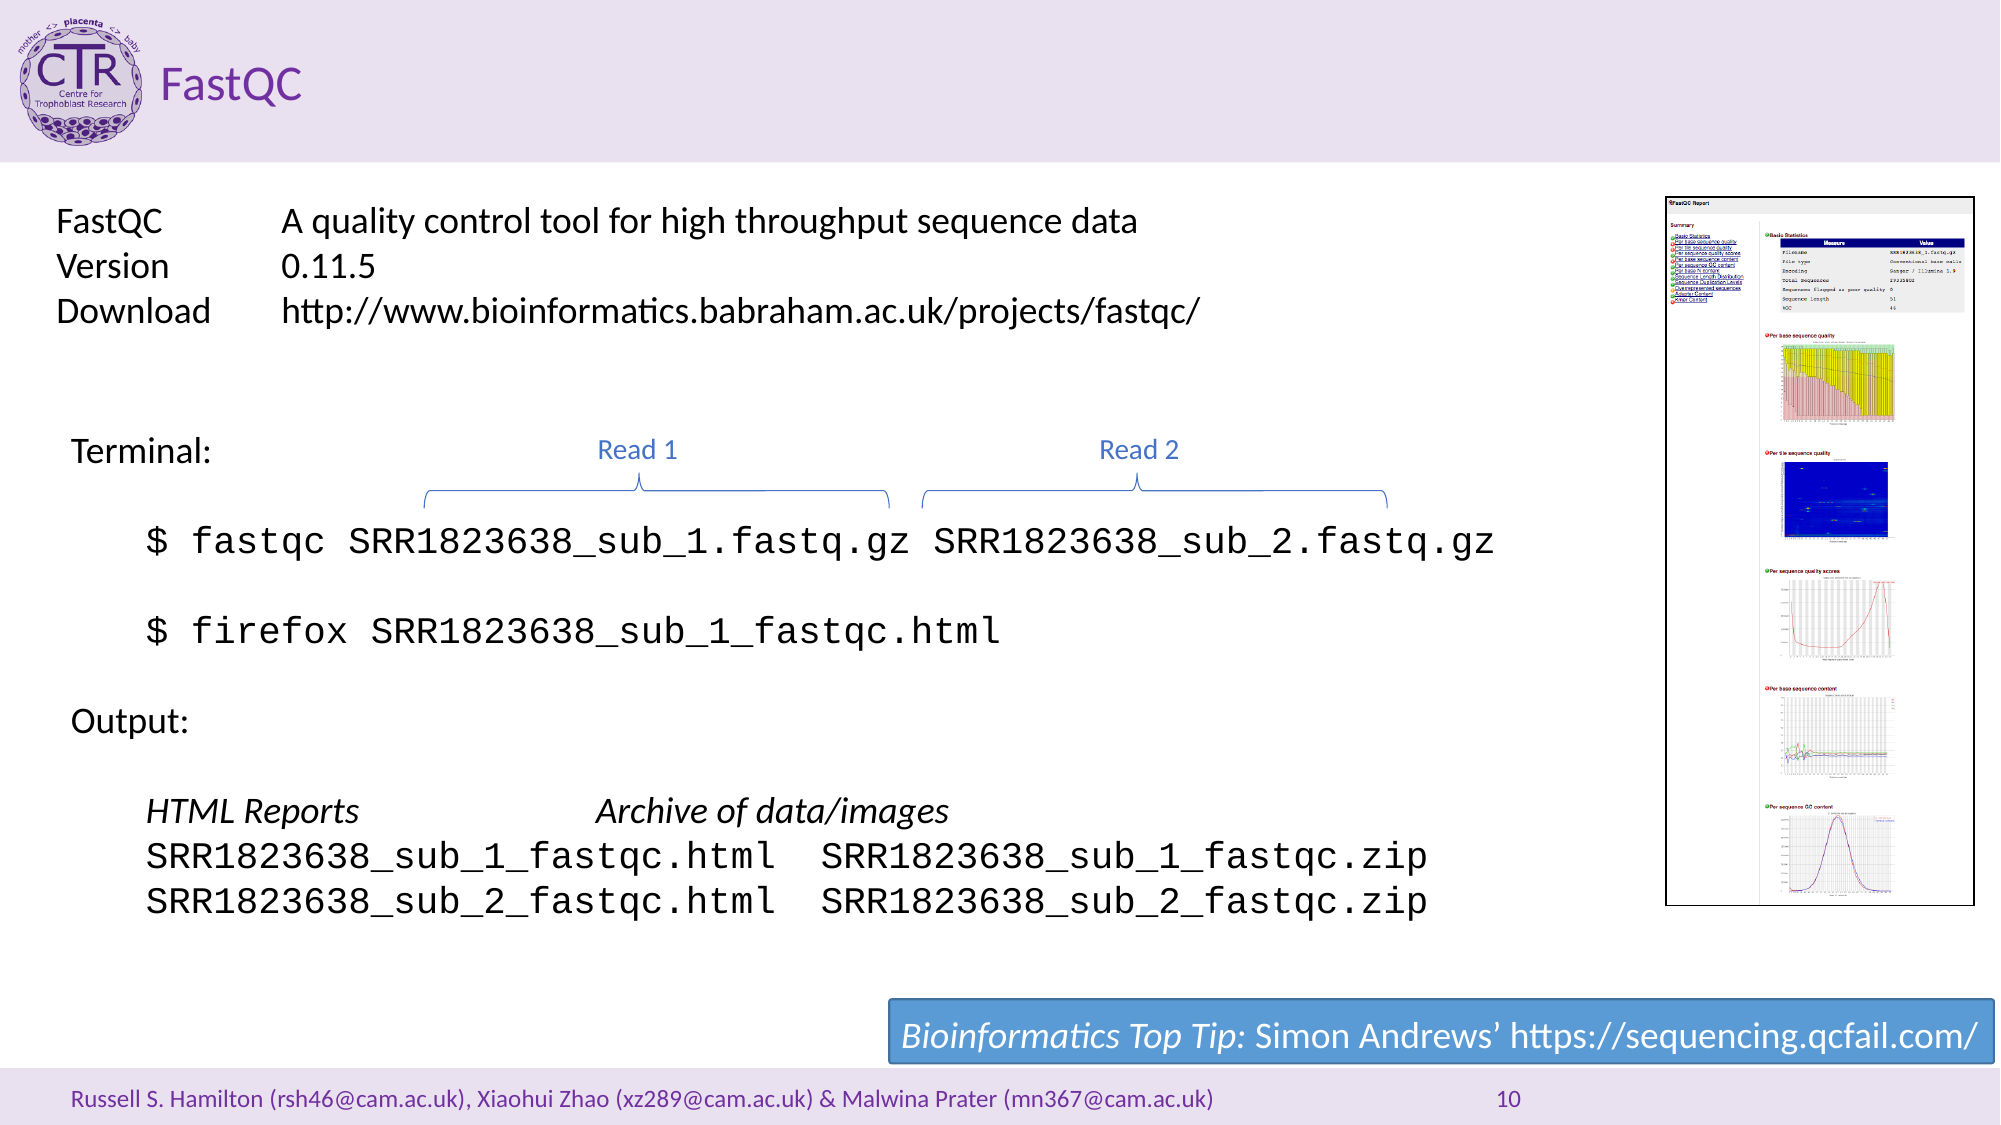

FastQC
FastQC		A quality control tool for high throughput sequence data
Version		0.11.5
Download	http://www.bioinformatics.babraham.ac.uk/projects/fastqc/
Terminal:
	$ fastqc SRR1823638_sub_1.fastq.gz SRR1823638_sub_2.fastq.gz
	$ firefox SRR1823638_sub_1_fastqc.html
Output:
	HTML Reports				Archive of data/images
	SRR1823638_sub_1_fastqc.html	SRR1823638_sub_1_fastqc.zip
	SRR1823638_sub_2_fastqc.html	SRR1823638_sub_2_fastqc.zip
Read 1
Read 2
Bioinformatics Top Tip: Simon Andrews’ https://sequencing.qcfail.com/
Russell S. Hamilton (rsh46@cam.ac.uk), Xiaohui Zhao (xz289@cam.ac.uk) & Malwina Prater (mn367@cam.ac.uk)